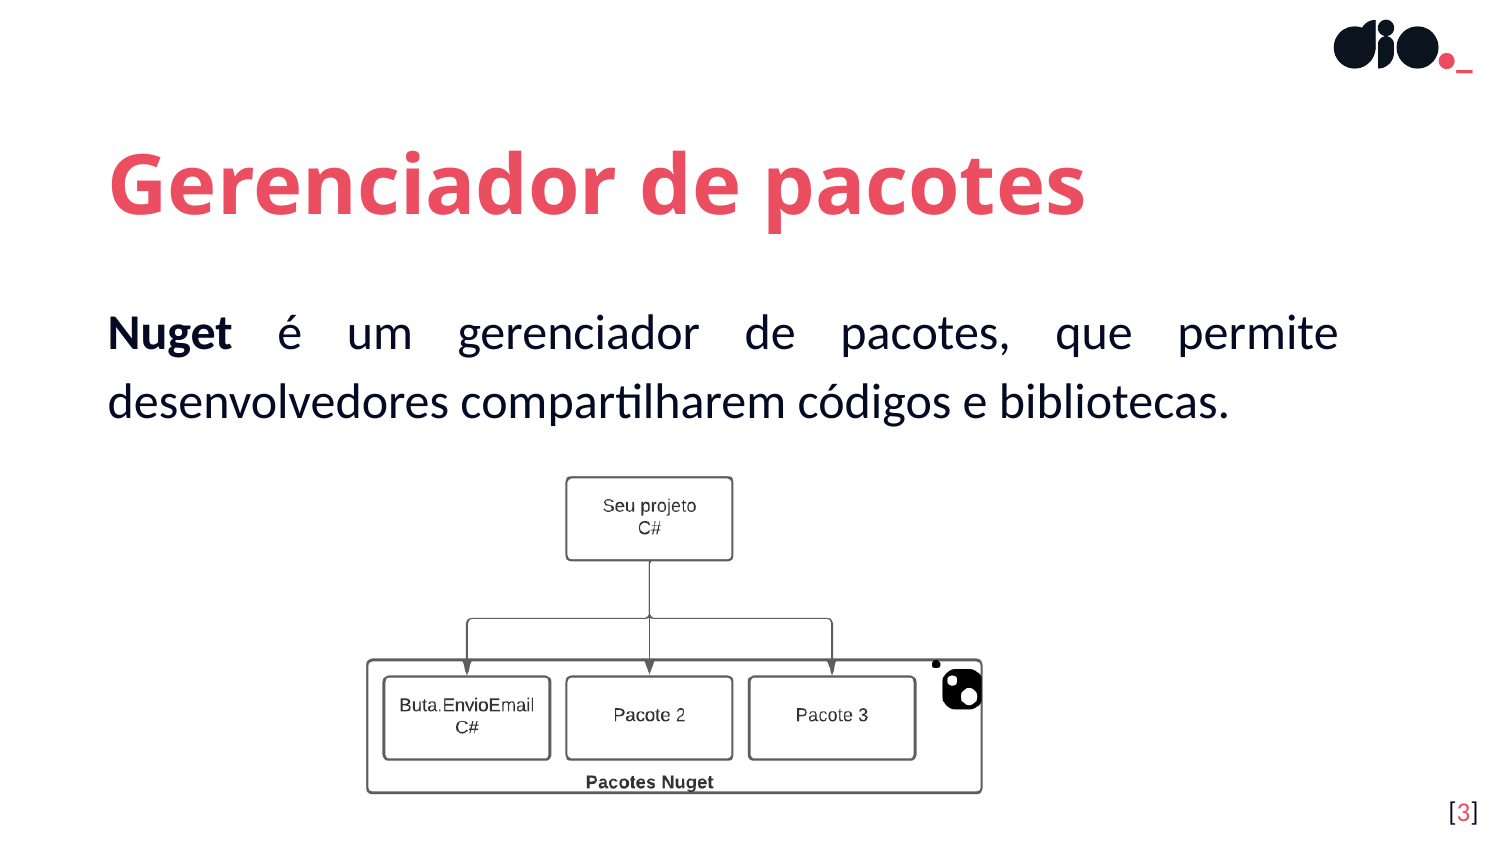

Gerenciador de pacotes
Nuget é um gerenciador de pacotes, que permite desenvolvedores compartilharem códigos e bibliotecas.